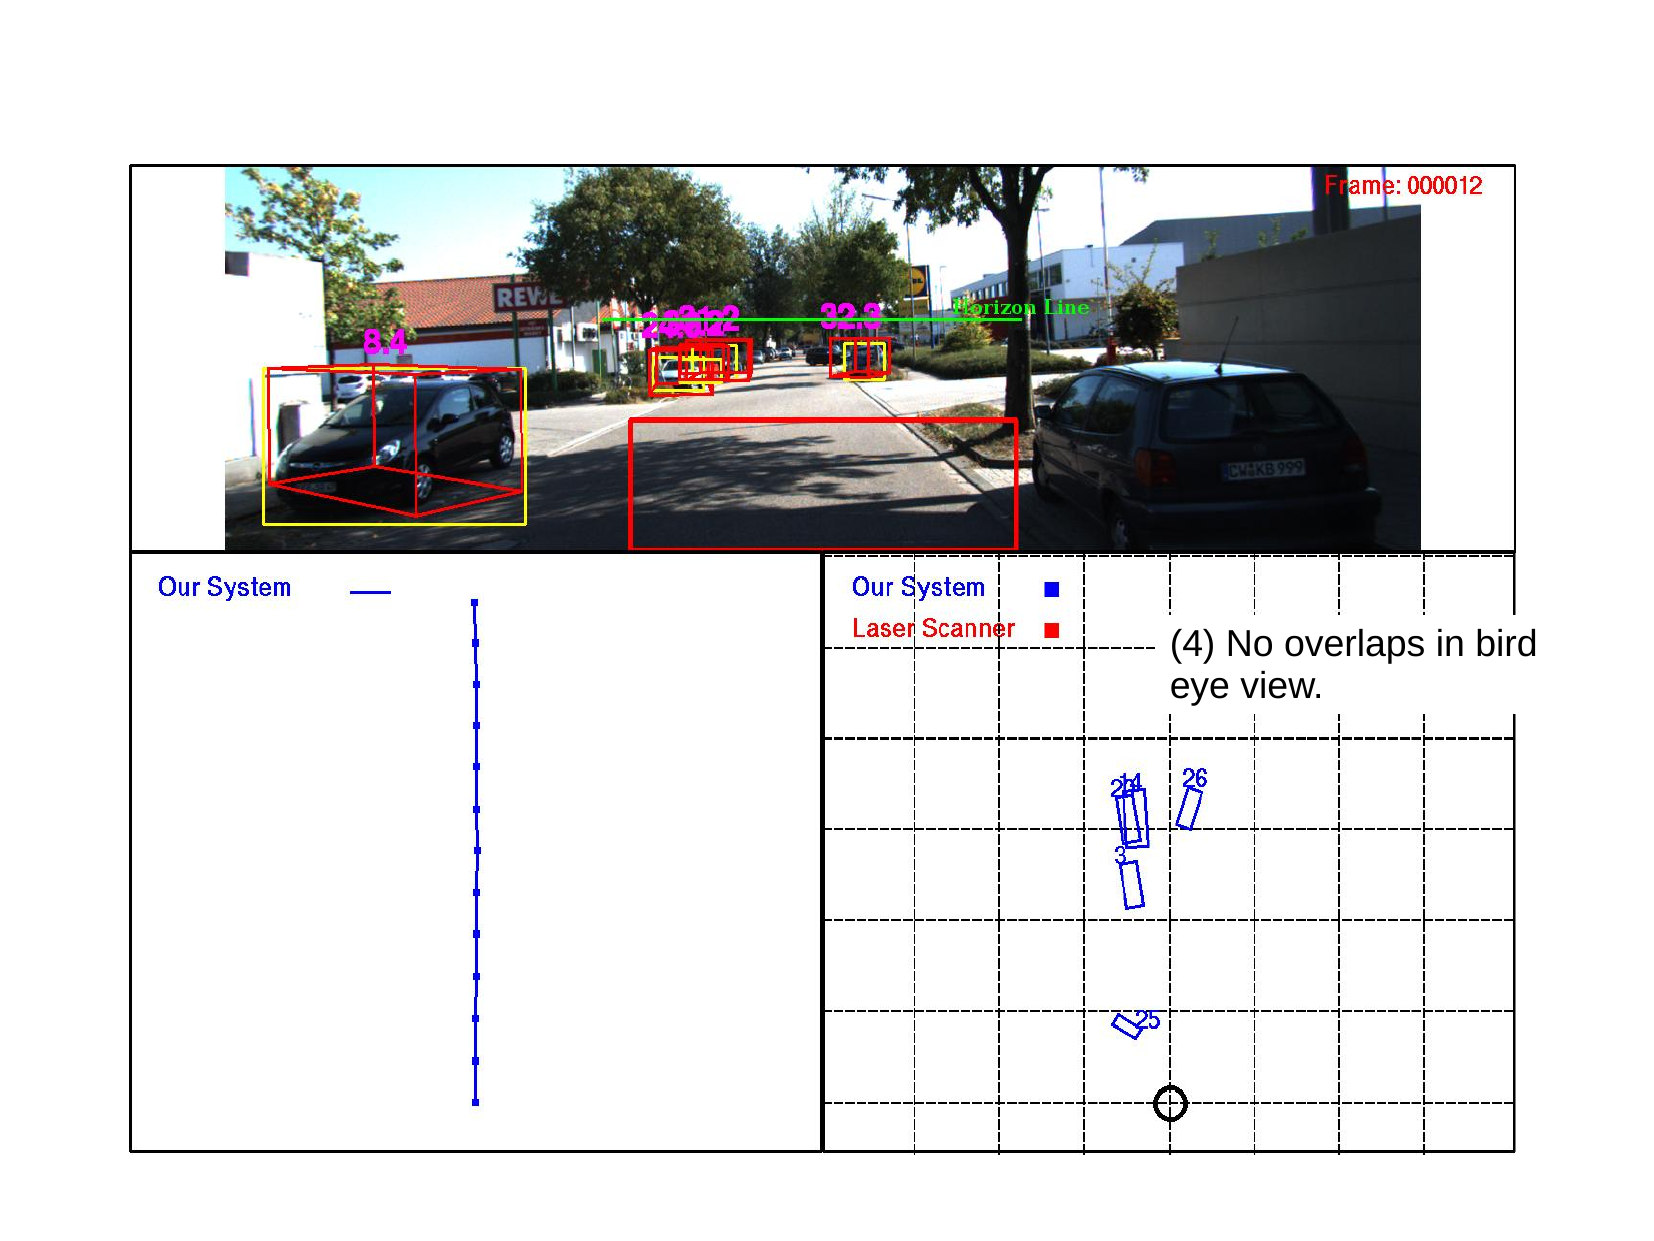

#
(4) No overlaps in bird eye view.